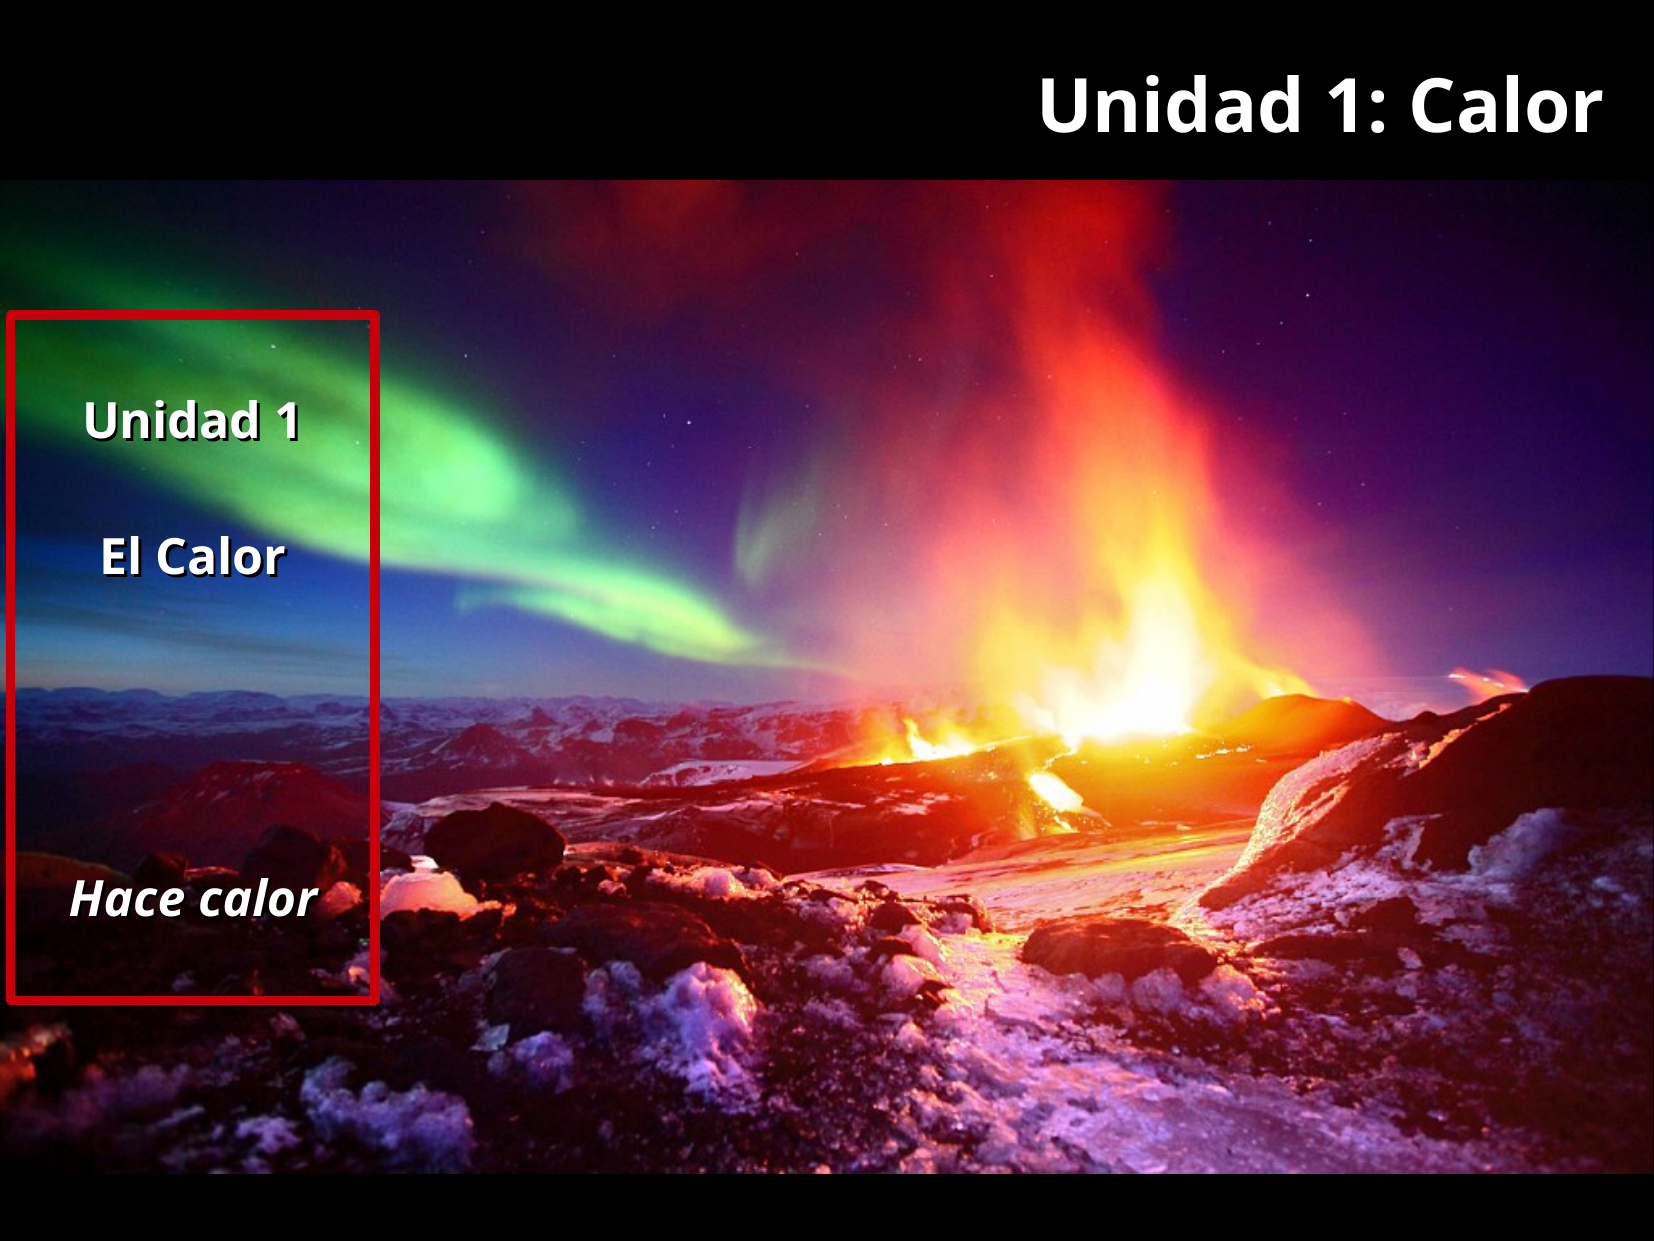

# Unidad 1: Calor
Unidad 1
El Calor
Hace calor
Mar 19, 2019
H. Asorey - F3B 2019
2